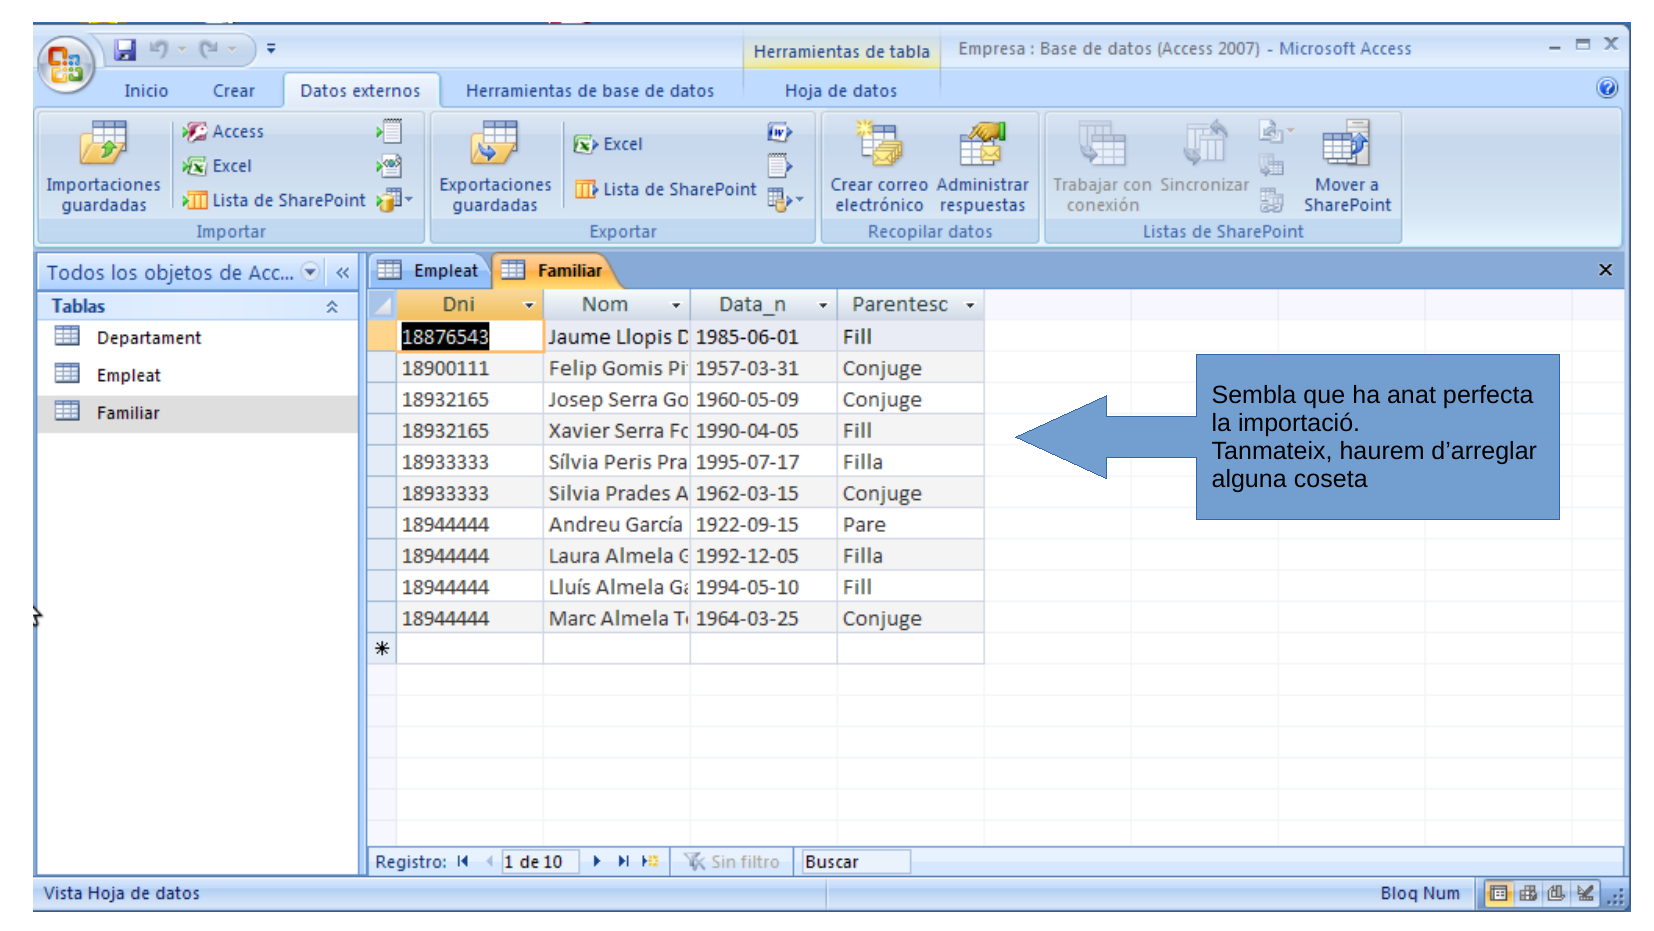

Sembla que ha anat perfecta la importació.
Tanmateix, haurem d’arreglar alguna coseta